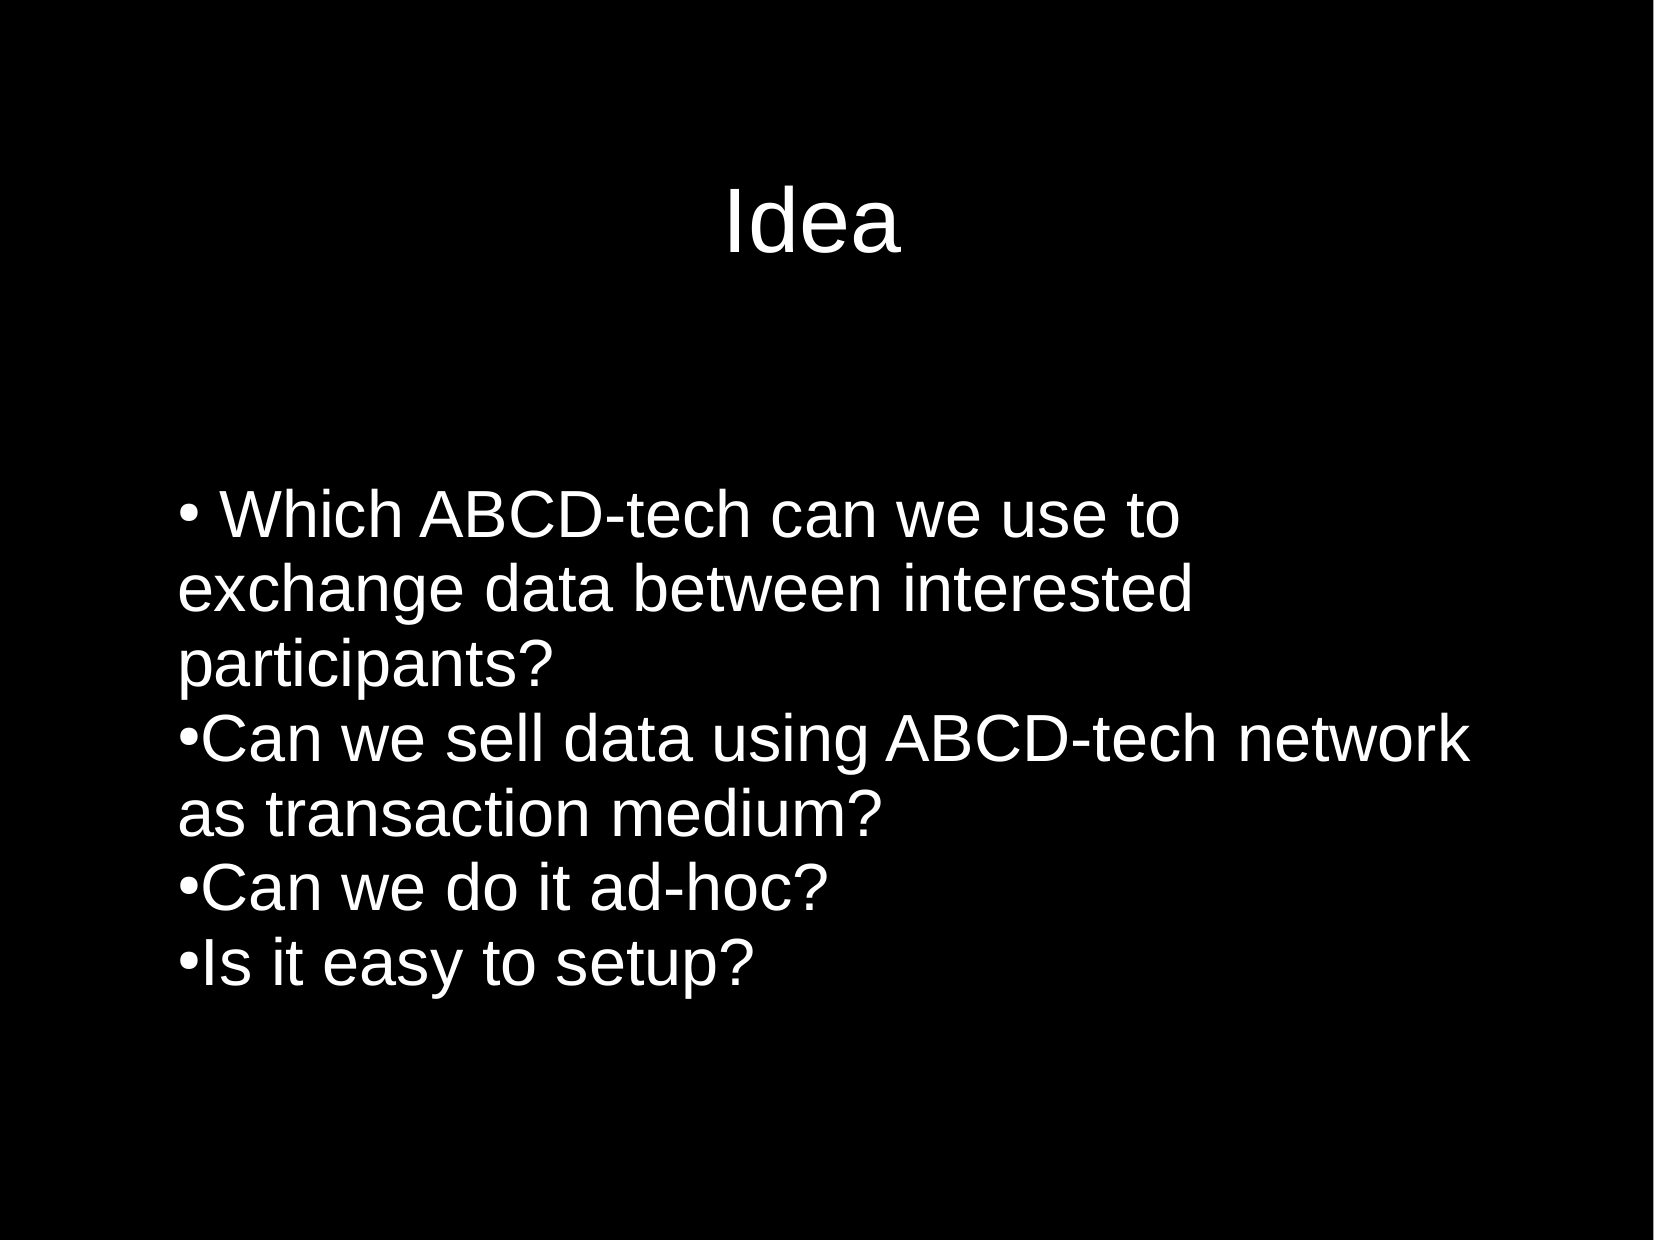

# Idea
 Which ABCD-tech can we use to exchange data between interested participants?
Can we sell data using ABCD-tech network as transaction medium?
Can we do it ad-hoc?
Is it easy to setup?